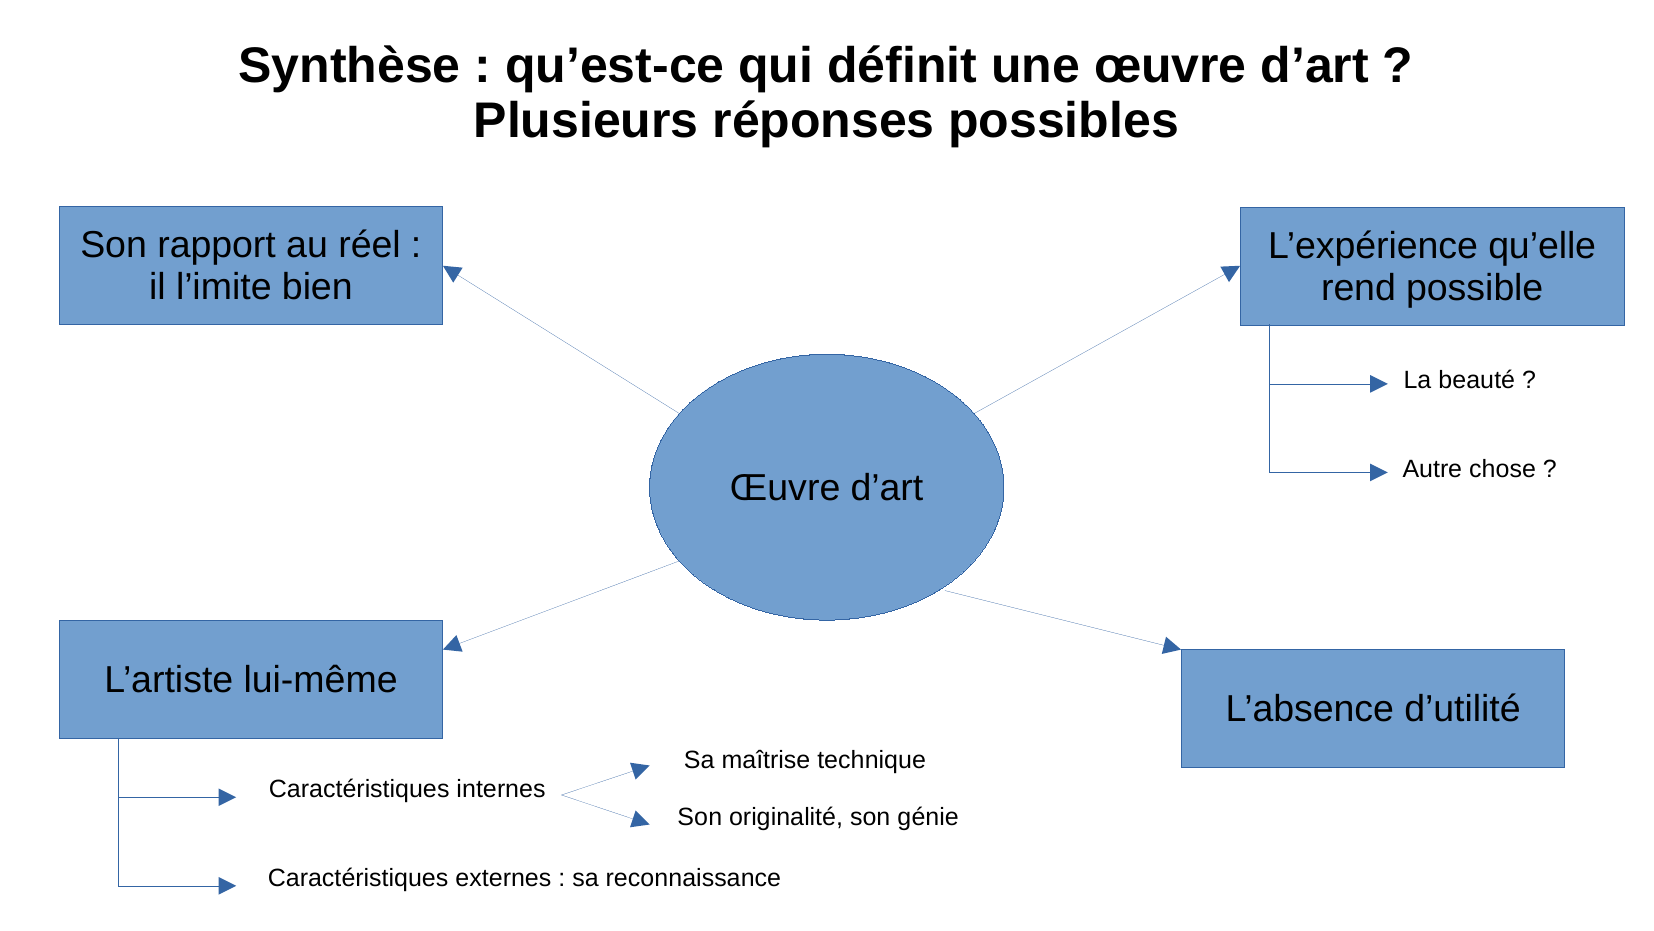

Synthèse : qu’est-ce qui définit une œuvre d’art ?
Plusieurs réponses possibles
Son rapport au réel : il l’imite bien
L’expérience qu’elle rend possible
Œuvre d’art
La beauté ?
Autre chose ?
L’artiste lui-même
L’absence d’utilité
Sa maîtrise technique
Caractéristiques internes
Son originalité, son génie
Caractéristiques externes : sa reconnaissance